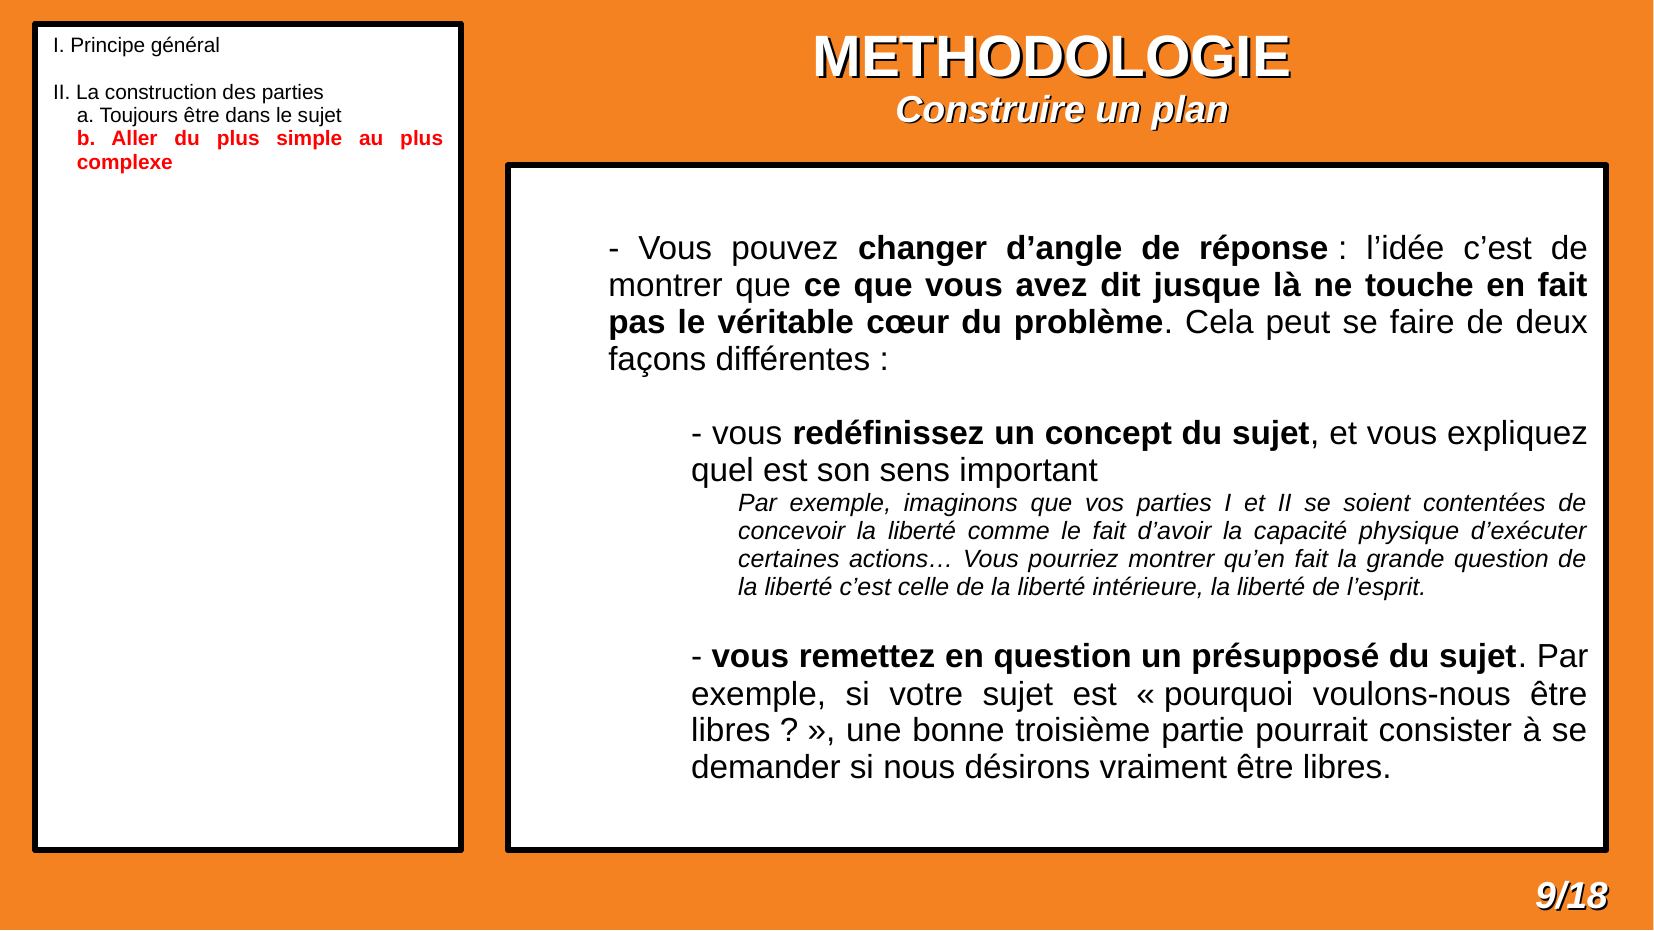

METHODOLOGIE
 Construire un plan
I. Principe général
II. La construction des parties
a. Toujours être dans le sujet
b. Aller du plus simple au plus complexe
- Vous pouvez changer d’angle de réponse : l’idée c’est de montrer que ce que vous avez dit jusque là ne touche en fait pas le véritable cœur du problème. Cela peut se faire de deux façons différentes :
- vous redéfinissez un concept du sujet, et vous expliquez quel est son sens important
Par exemple, imaginons que vos parties I et II se soient contentées de concevoir la liberté comme le fait d’avoir la capacité physique d’exécuter certaines actions… Vous pourriez montrer qu’en fait la grande question de la liberté c’est celle de la liberté intérieure, la liberté de l’esprit.
- vous remettez en question un présupposé du sujet. Par exemple, si votre sujet est « pourquoi voulons-nous être libres ? », une bonne troisième partie pourrait consister à se demander si nous désirons vraiment être libres.